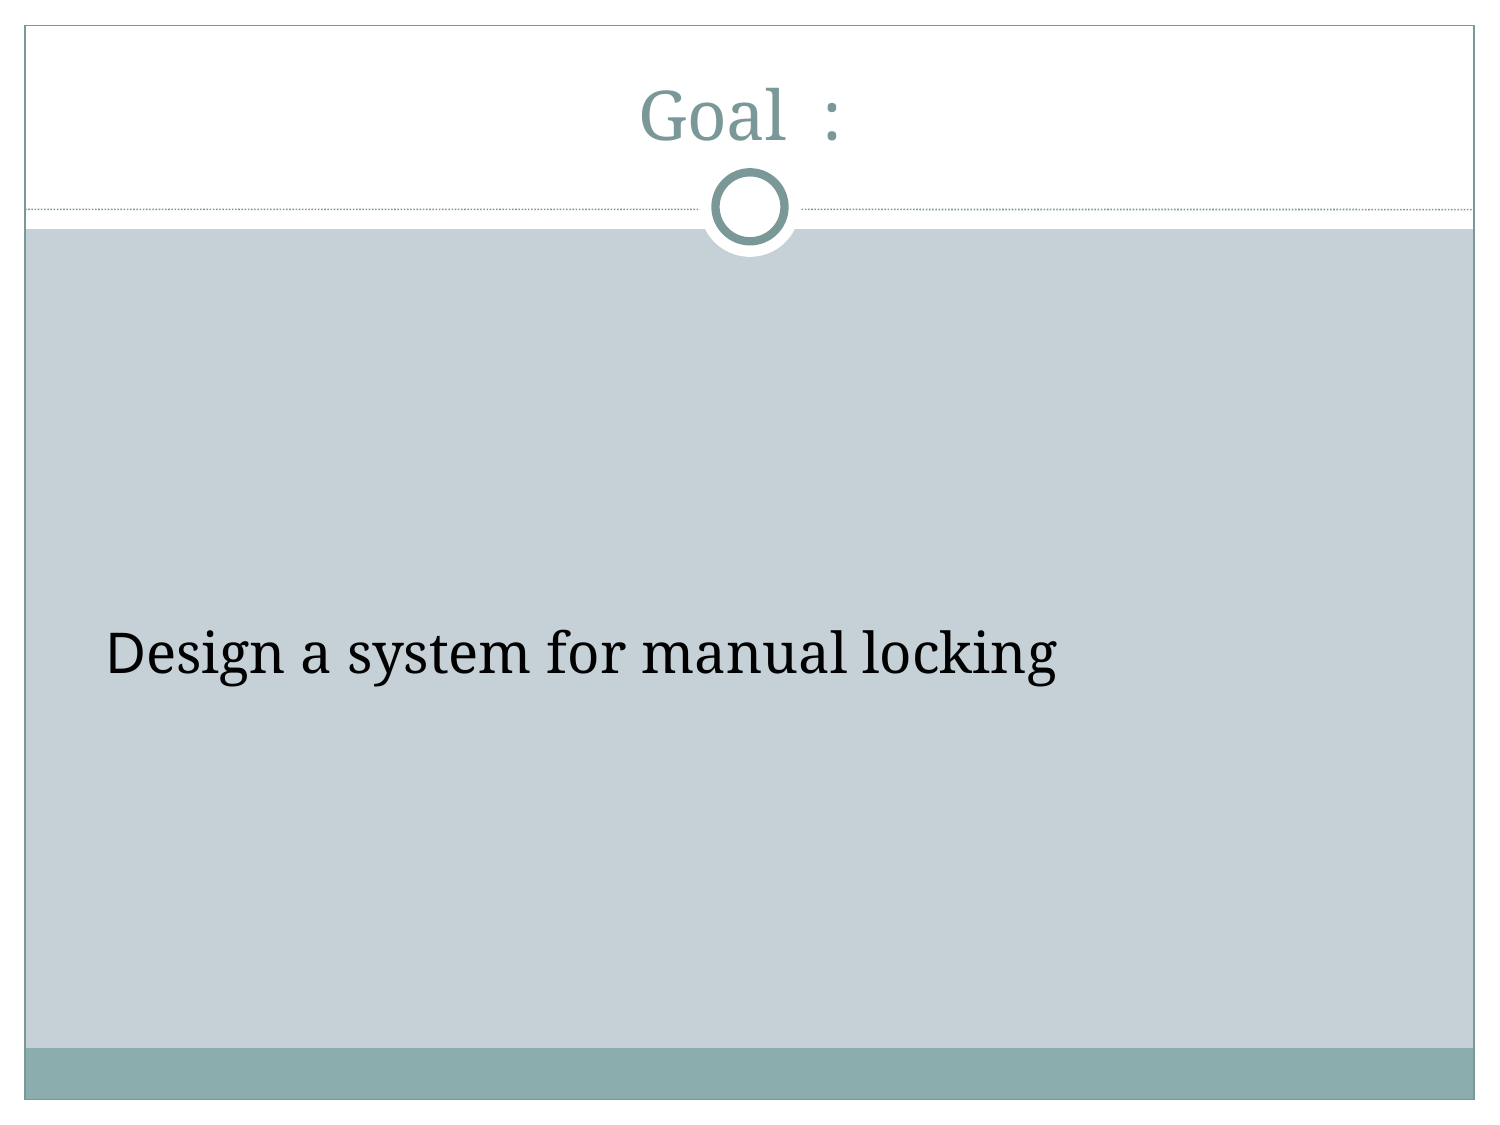

# Goal :
Design a system for manual locking